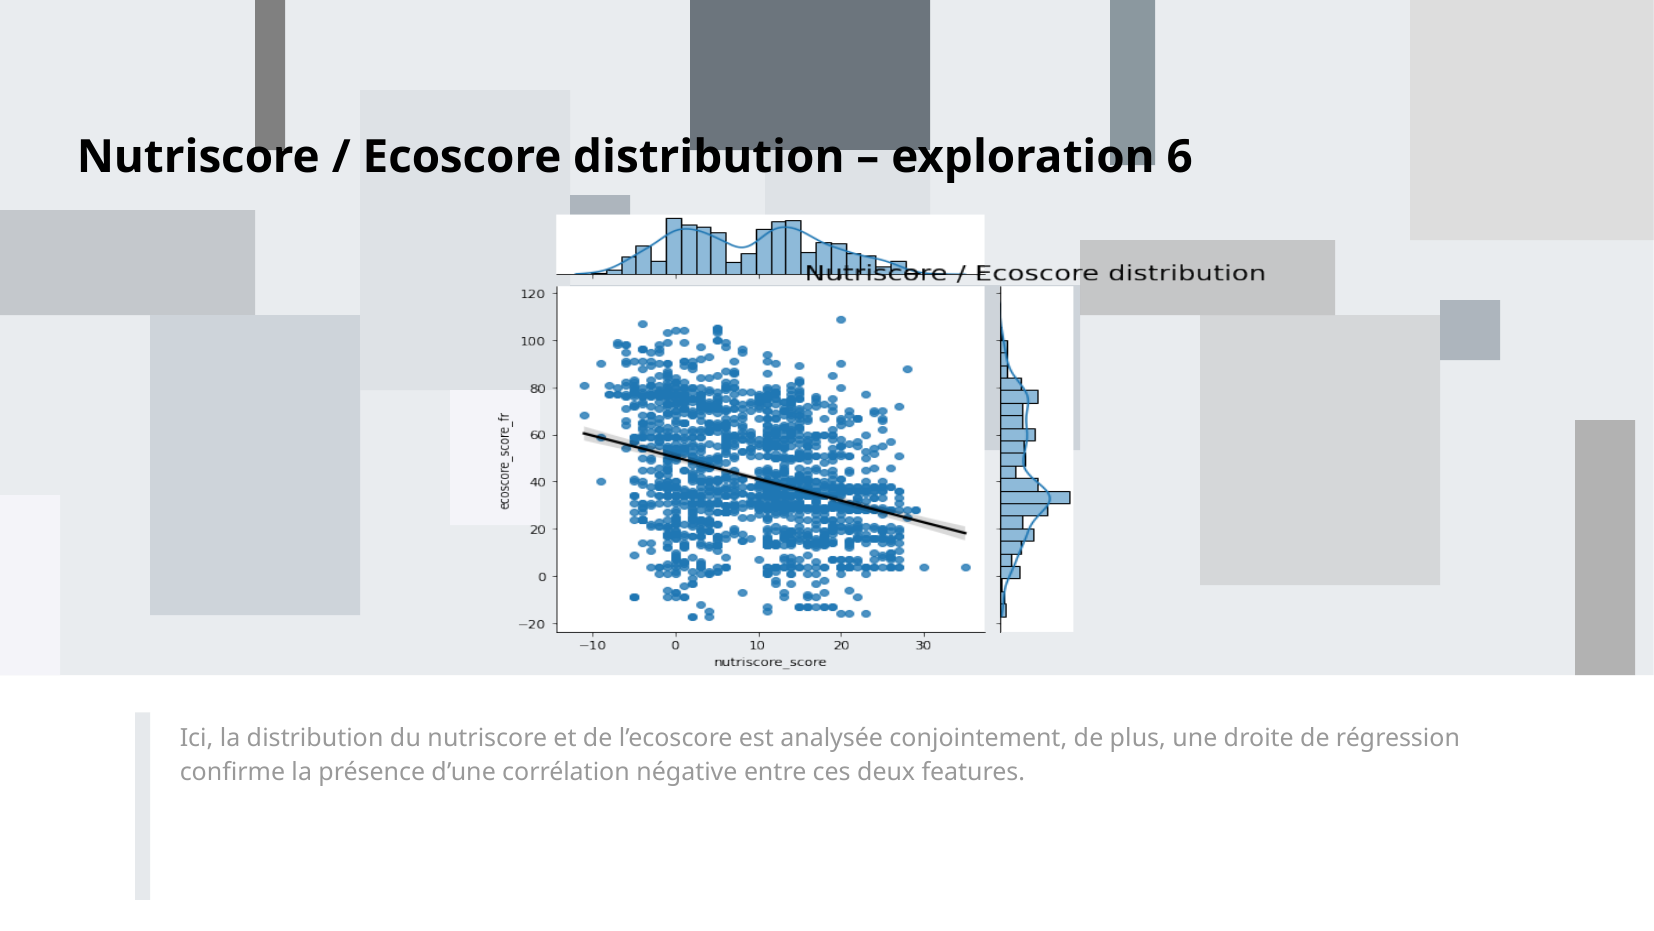

# Nutriscore / Ecoscore distribution – exploration 6
Ici, la distribution du nutriscore et de l’ecoscore est analysée conjointement, de plus, une droite de régression confirme la présence d’une corrélation négative entre ces deux features.